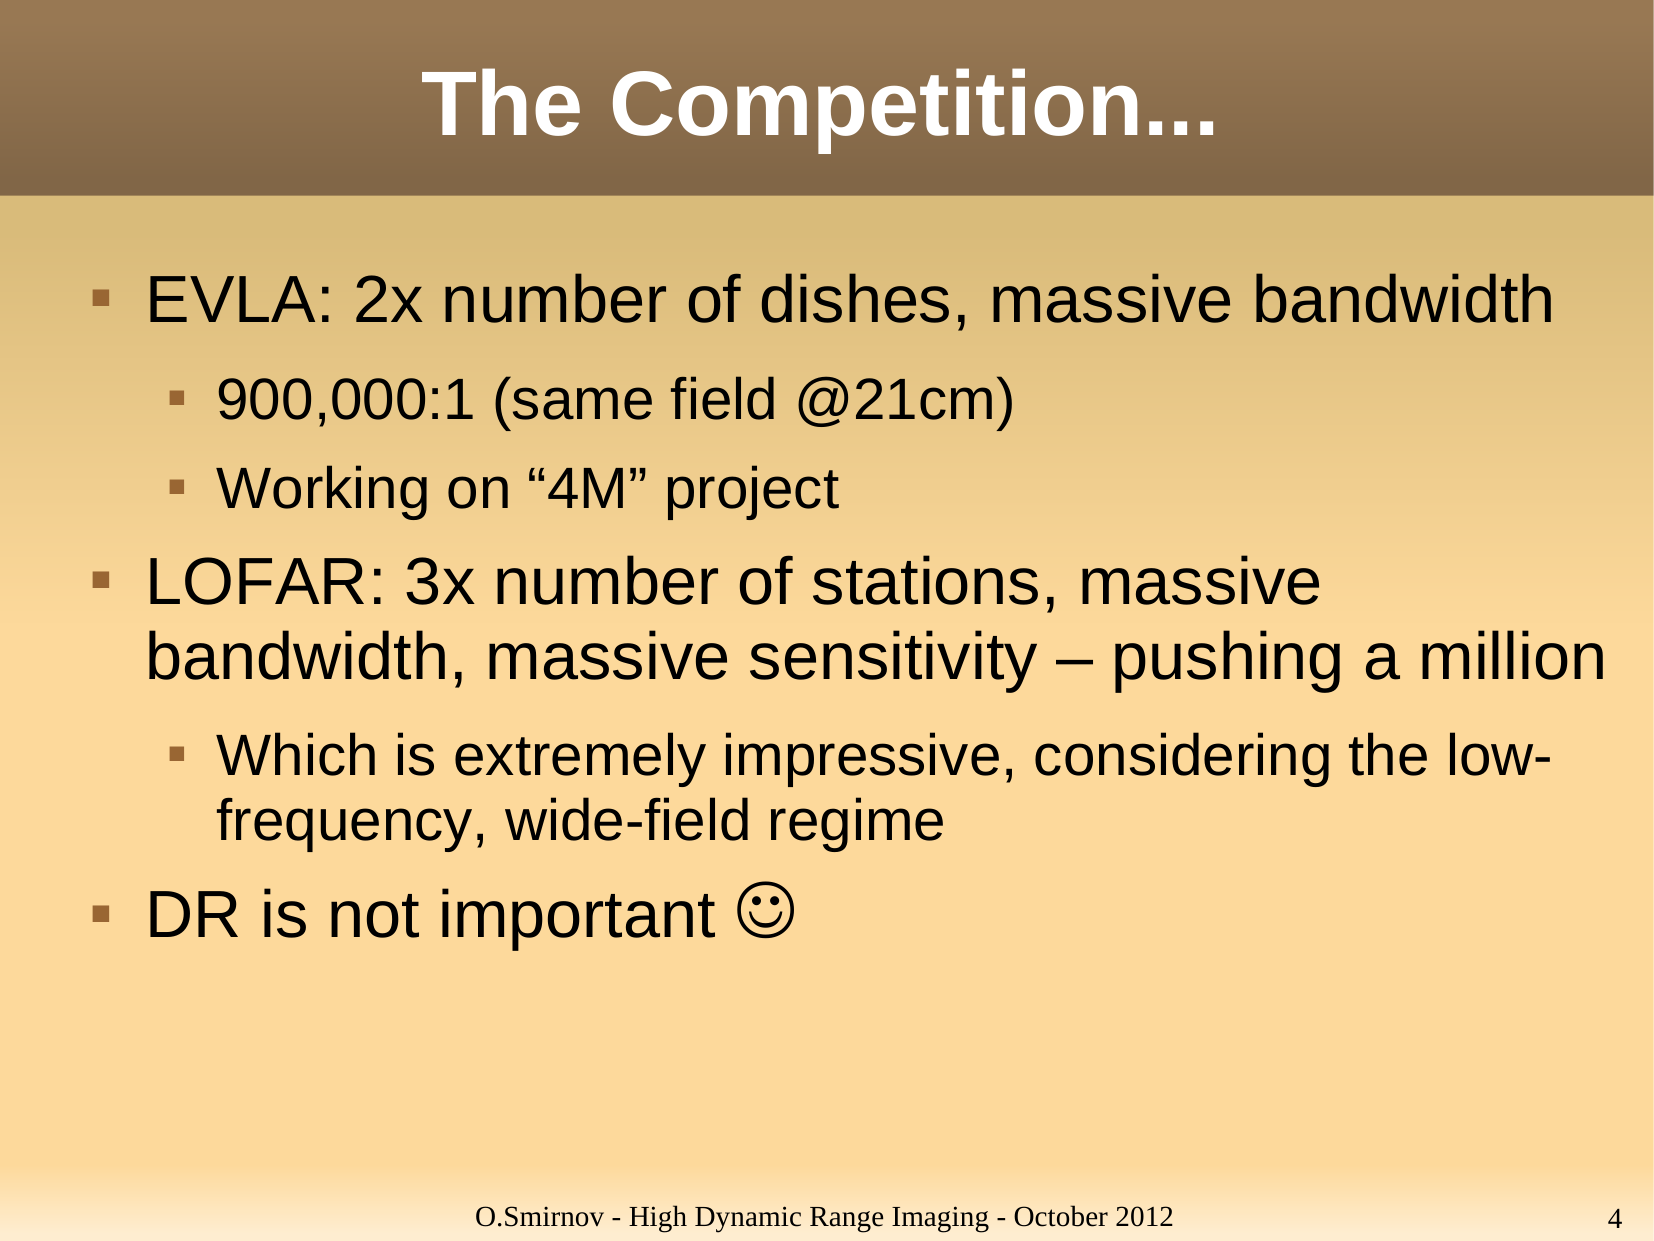

# The Competition...
EVLA: 2x number of dishes, massive bandwidth
900,000:1 (same field @21cm)
Working on “4M” project
LOFAR: 3x number of stations, massive bandwidth, massive sensitivity – pushing a million
Which is extremely impressive, considering the low-frequency, wide-field regime
DR is not important 
O.Smirnov - High Dynamic Range Imaging - October 2012
4